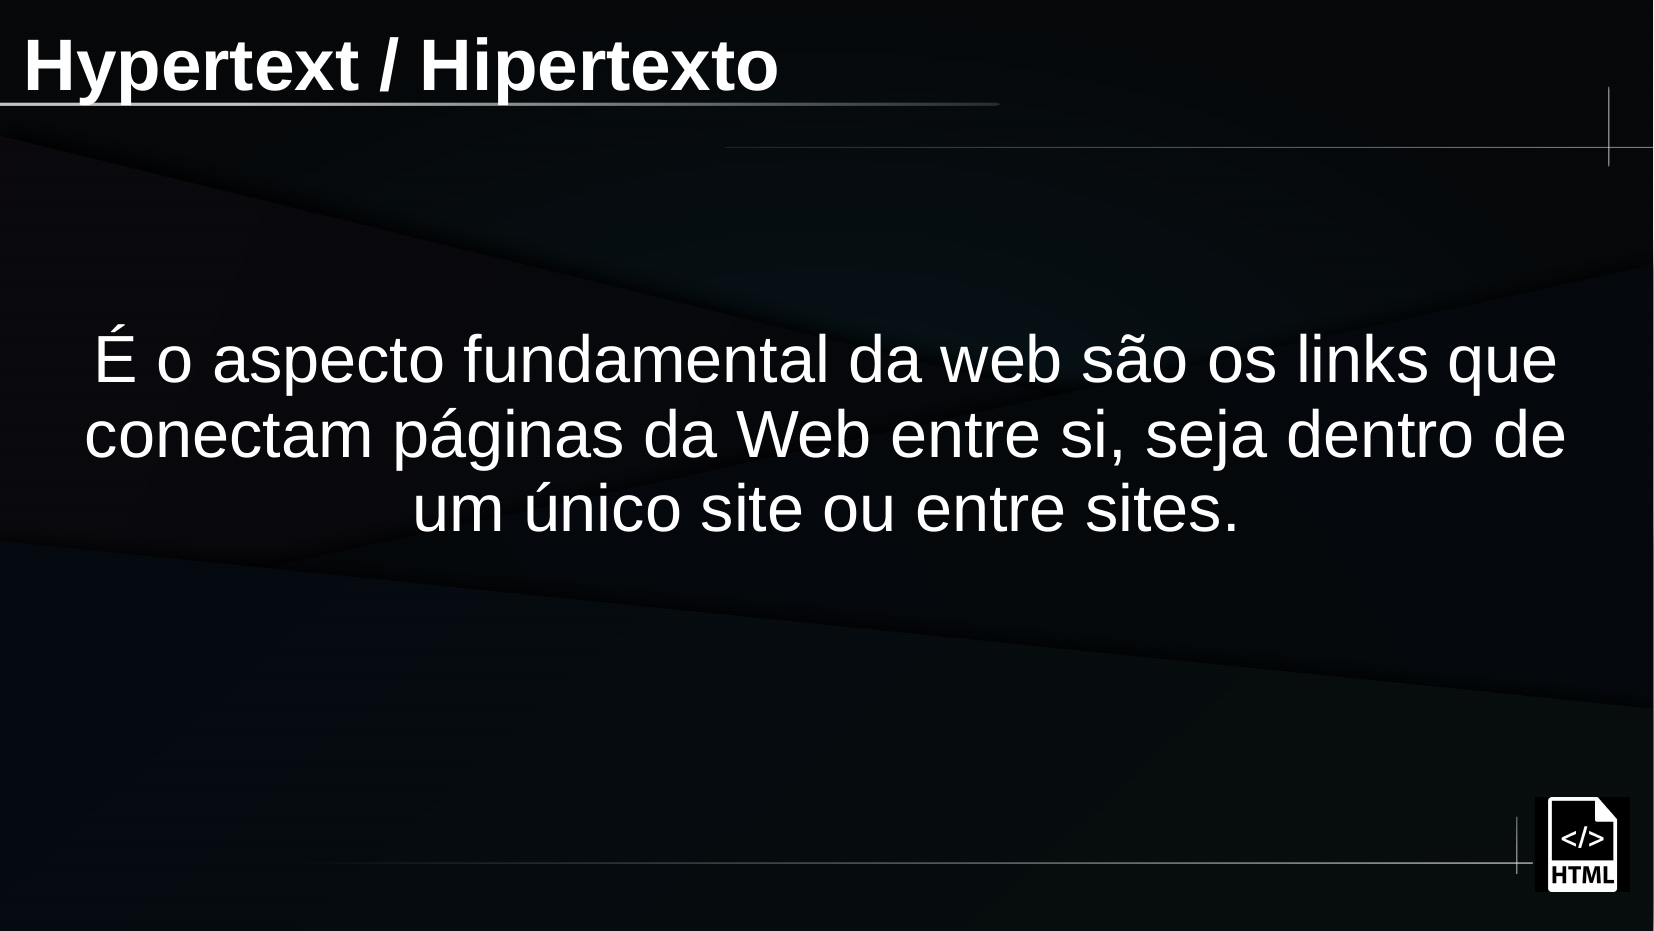

# Hypertext / Hipertexto
É o aspecto fundamental da web são os links que conectam páginas da Web entre si, seja dentro de um único site ou entre sites.